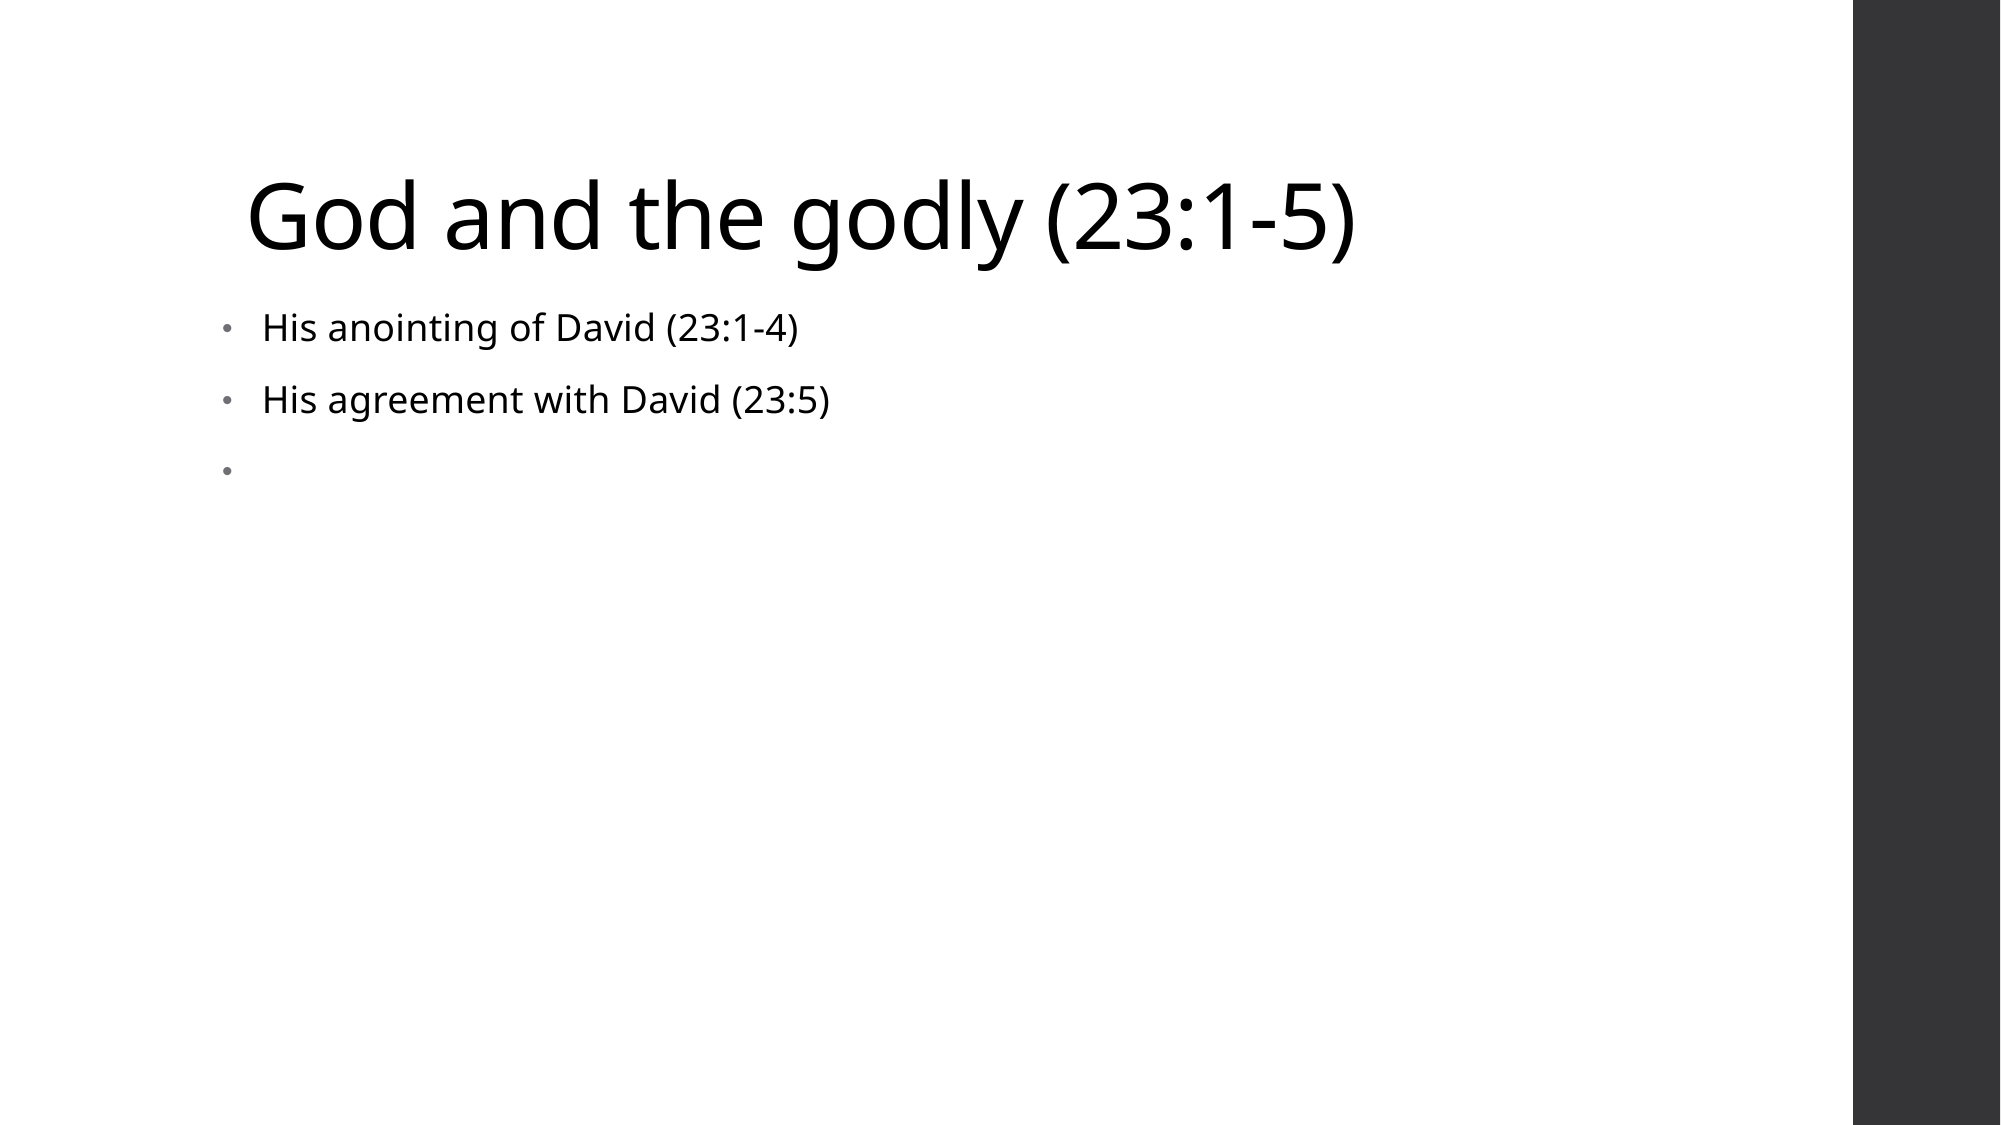

# God and the godly (23:1-5)
 His anointing of David (23:1-4)
 His agreement with David (23:5)